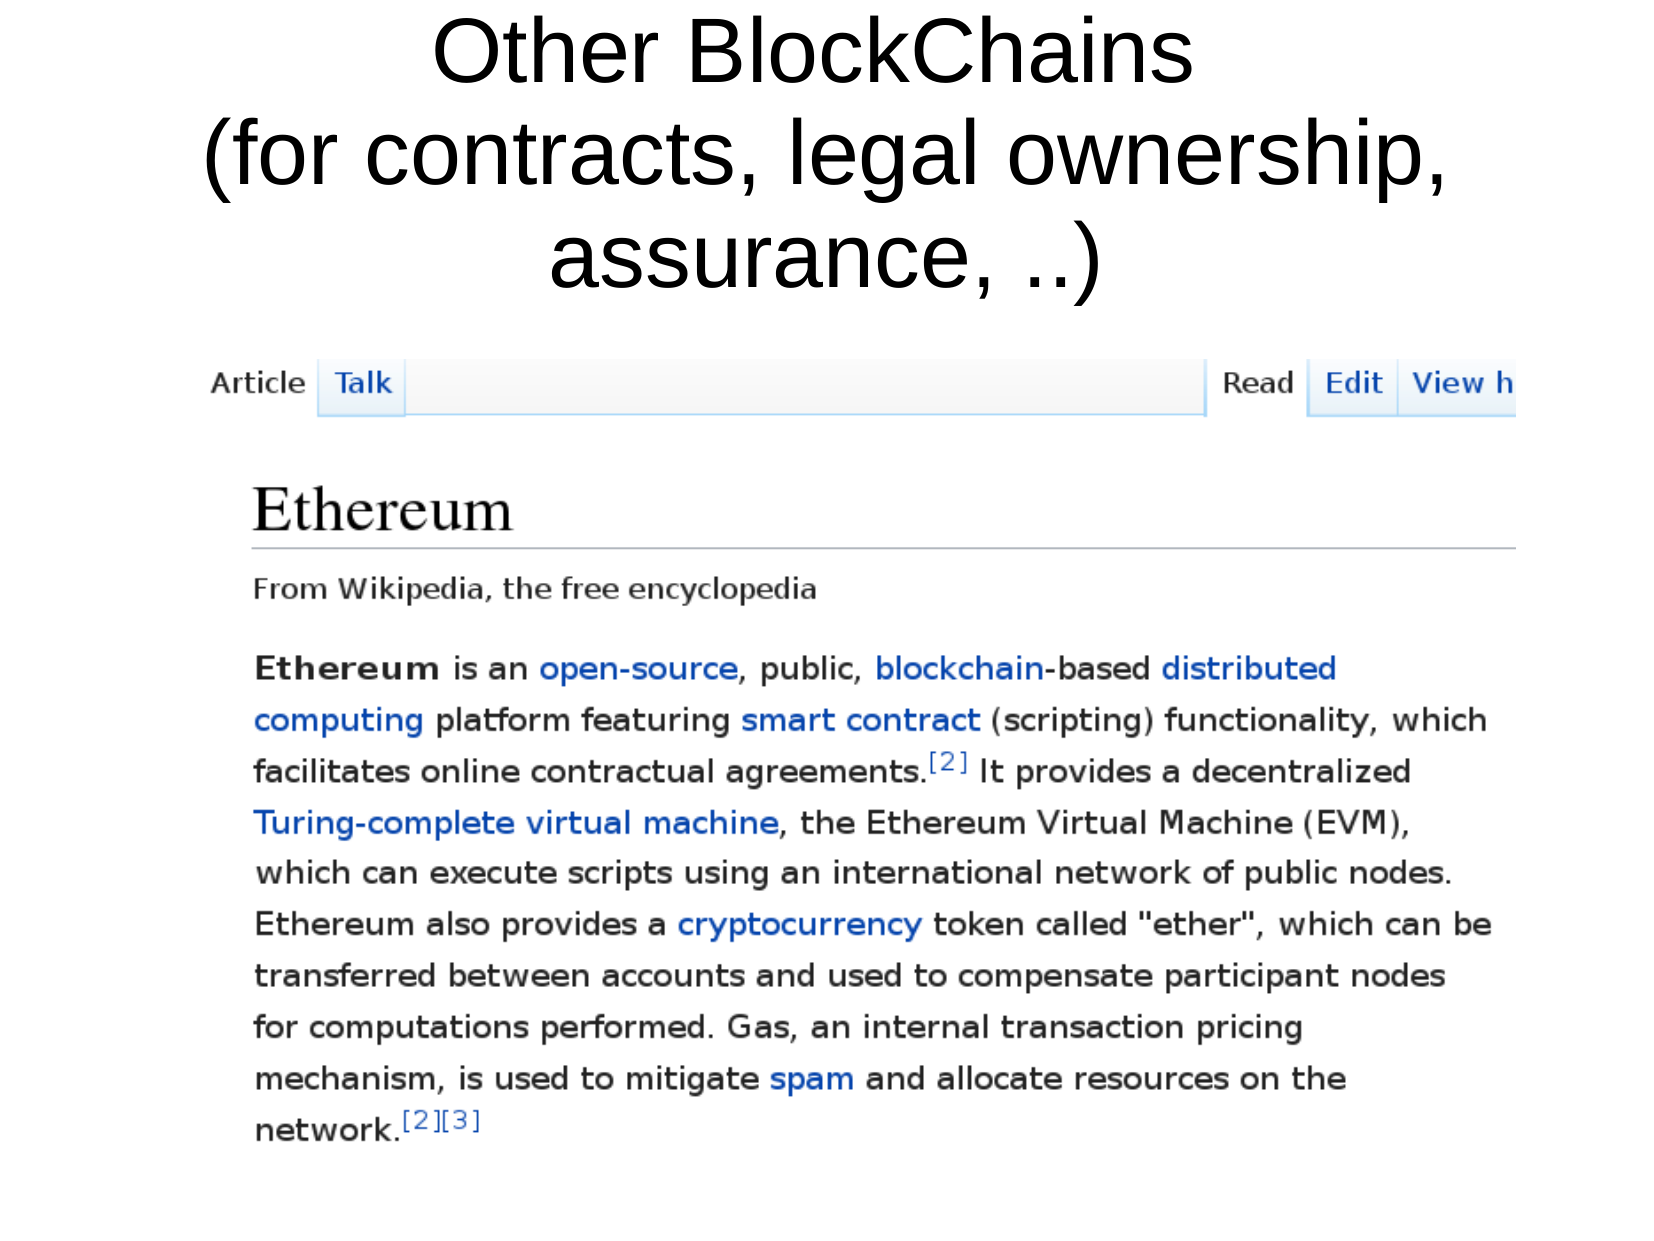

# Other BlockChains (for contracts, legal ownership, assurance, ..)